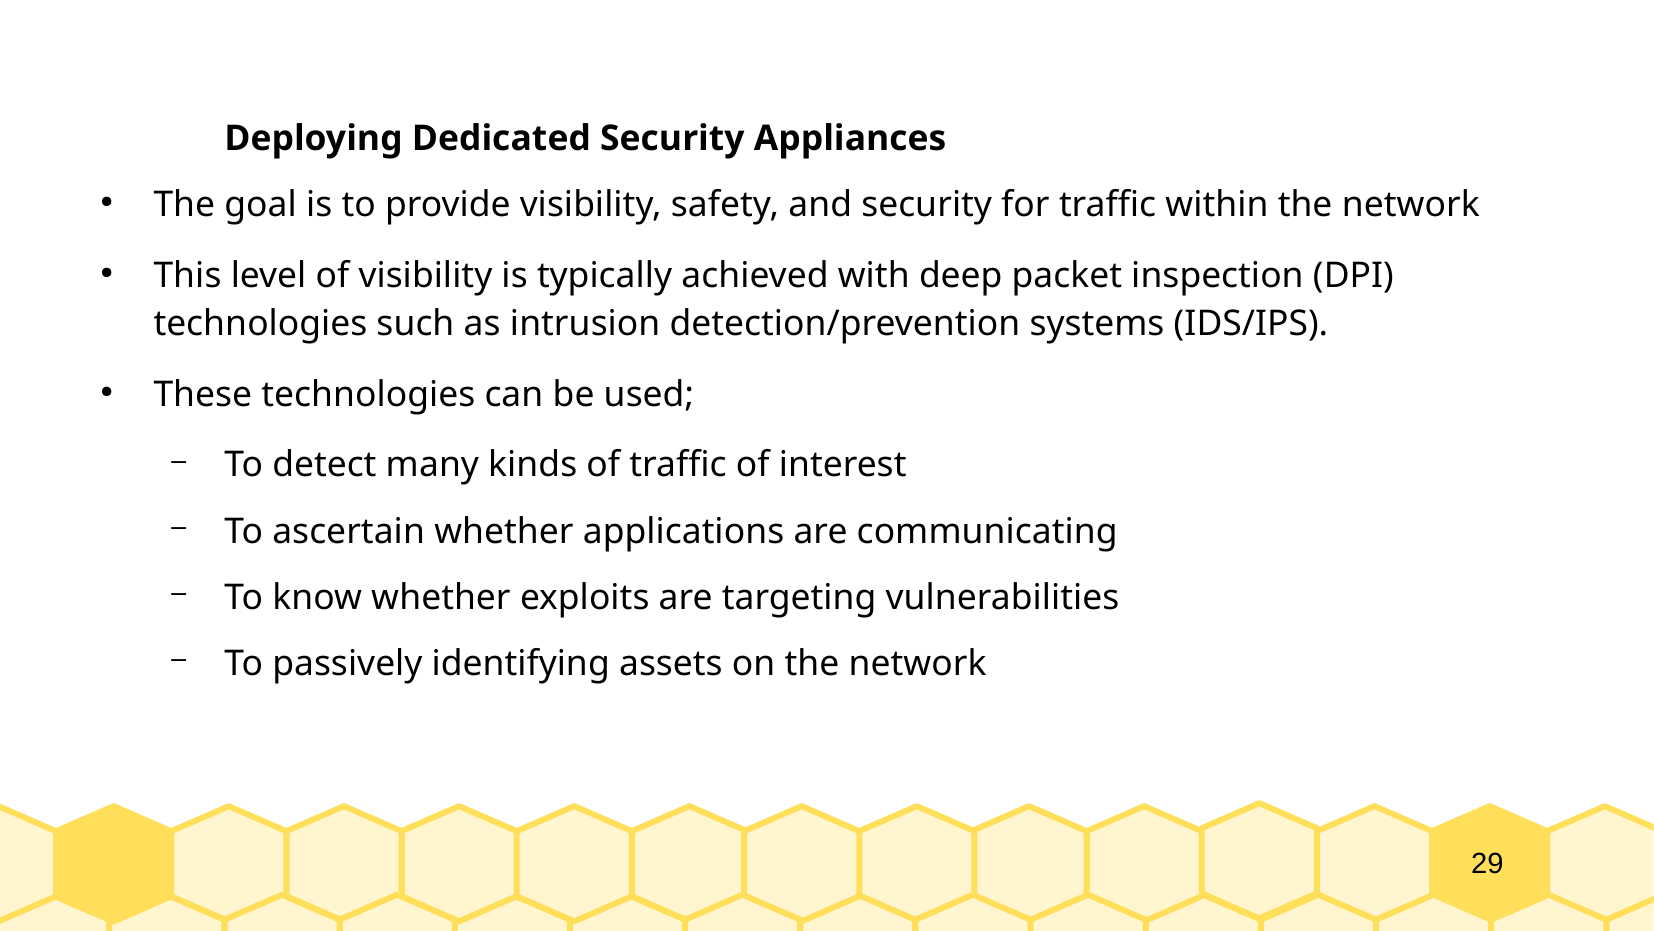

# Deploying Dedicated Security Appliances
The goal is to provide visibility, safety, and security for traffic within the network
This level of visibility is typically achieved with deep packet inspection (DPI) technologies such as intrusion detection/prevention systems (IDS/IPS).
These technologies can be used;
To detect many kinds of traffic of interest
To ascertain whether applications are communicating
To know whether exploits are targeting vulnerabilities
To passively identifying assets on the network